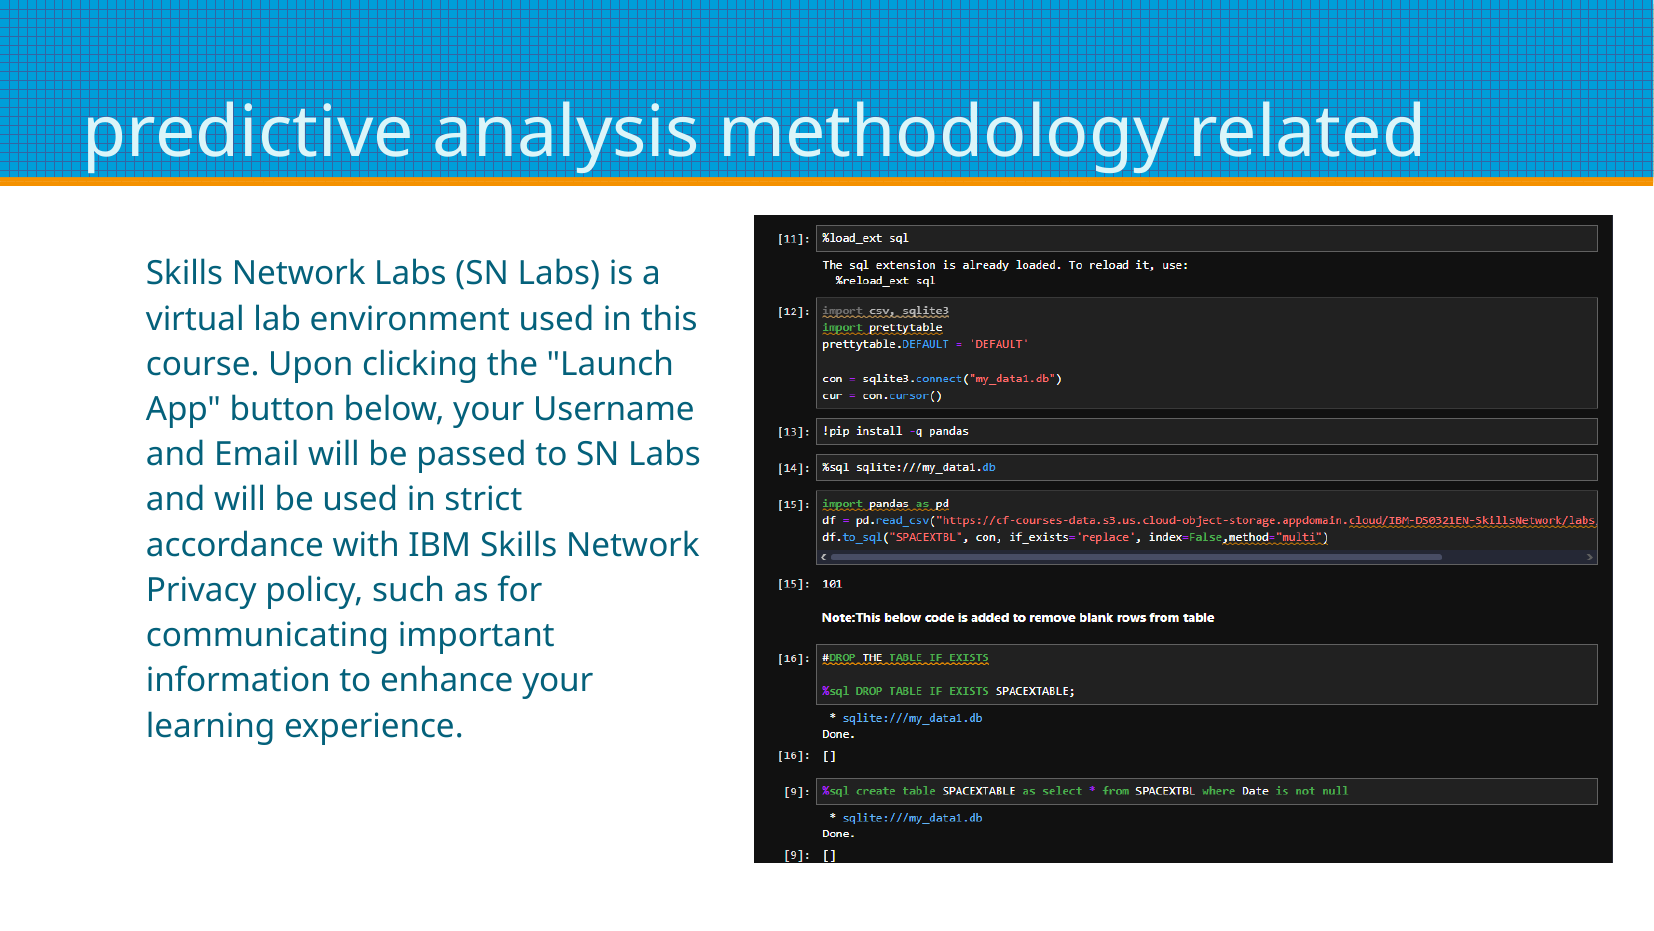

# predictive analysis methodology related
Skills Network Labs (SN Labs) is a virtual lab environment used in this course. Upon clicking the "Launch App" button below, your Username and Email will be passed to SN Labs and will be used in strict accordance with IBM Skills Network Privacy policy, such as for communicating important information to enhance your learning experience.